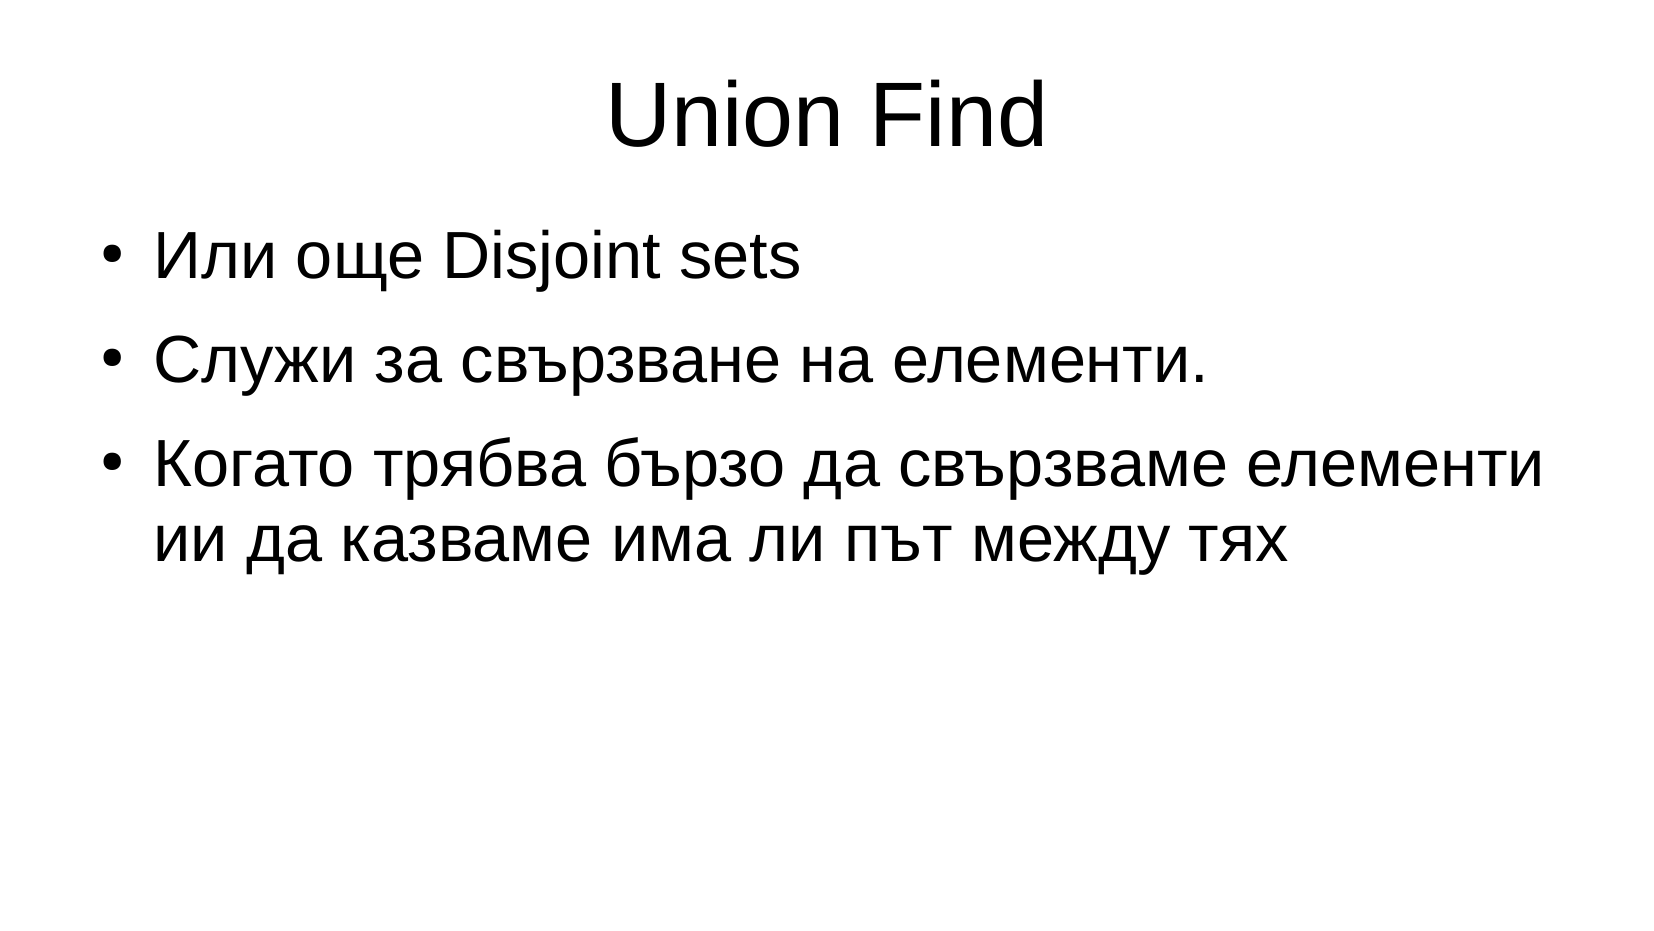

# Union Find
Или още Disjoint sets
Служи за свързване на елементи.
Когато трябва бързо да свързваме елементи ии да казваме има ли път между тях